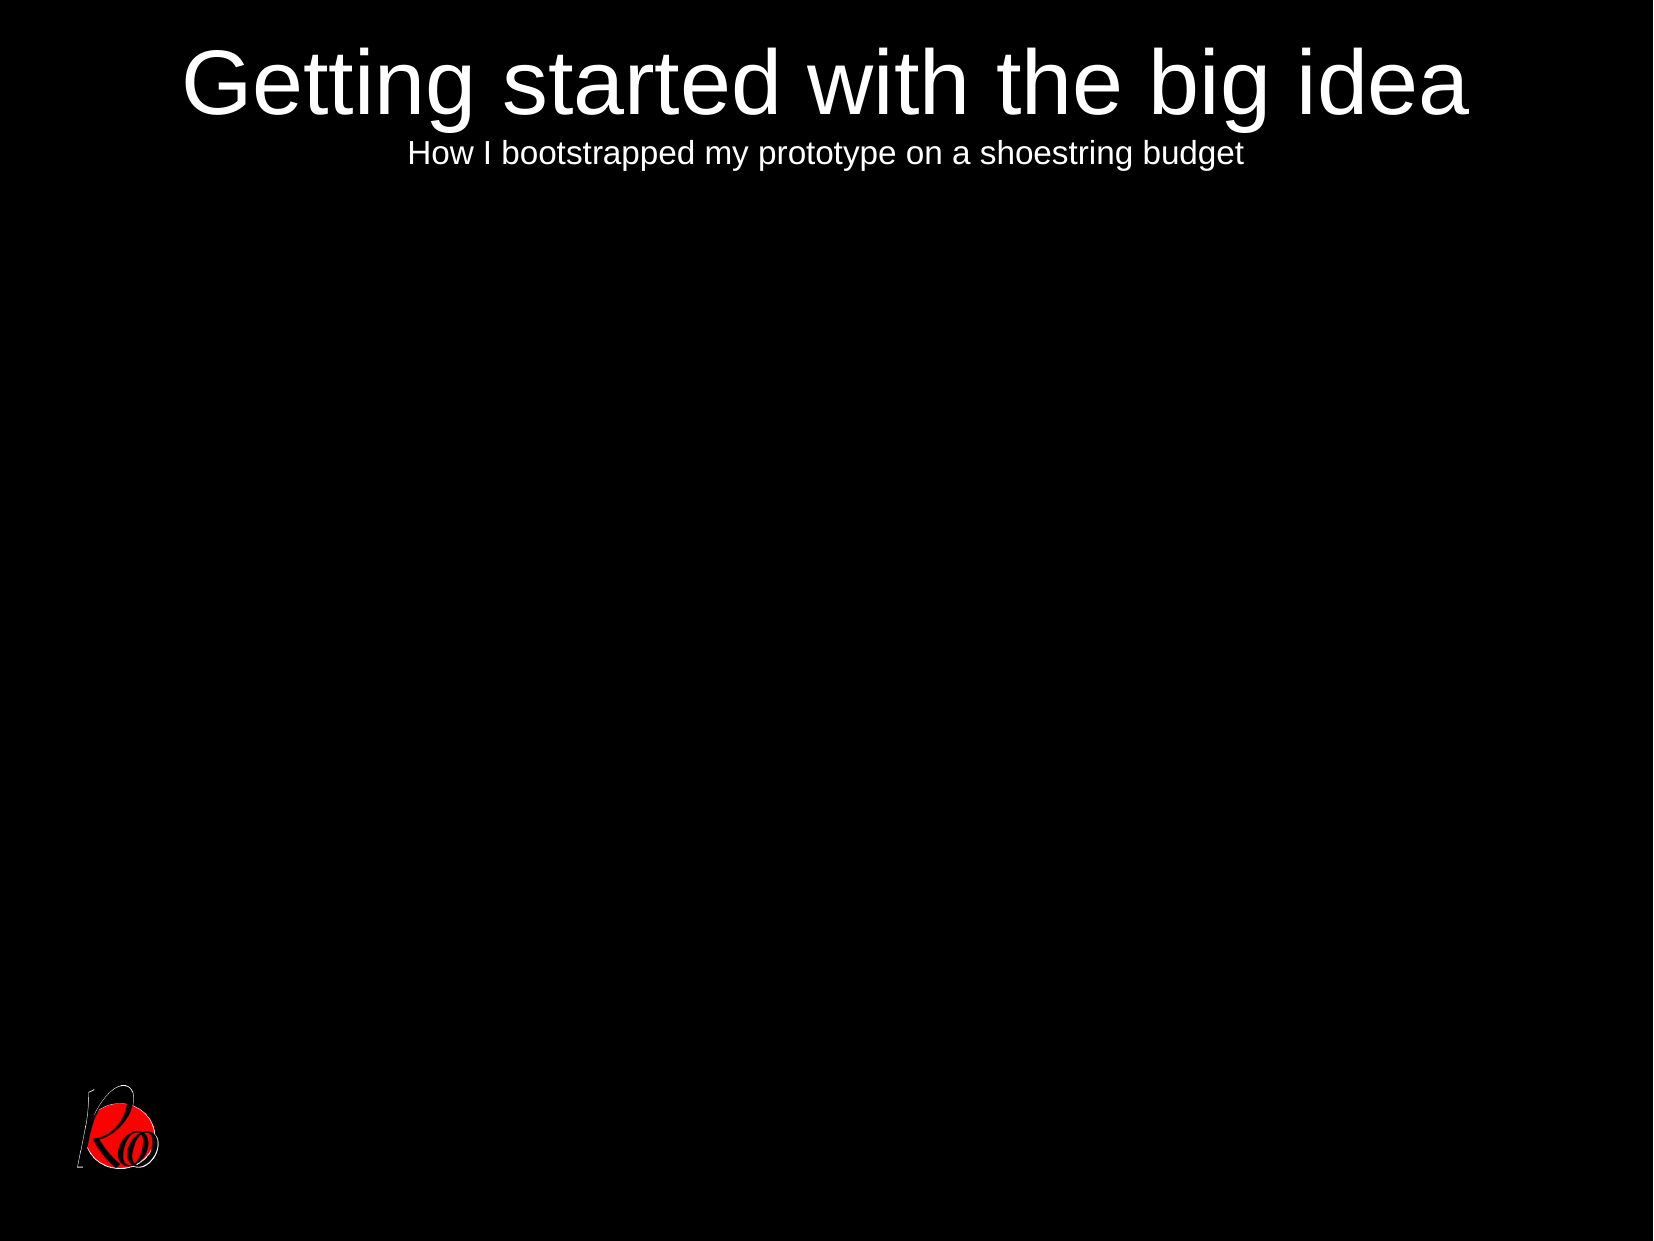

# Getting started with the big idea How I bootstrapped my prototype on a shoestring budget